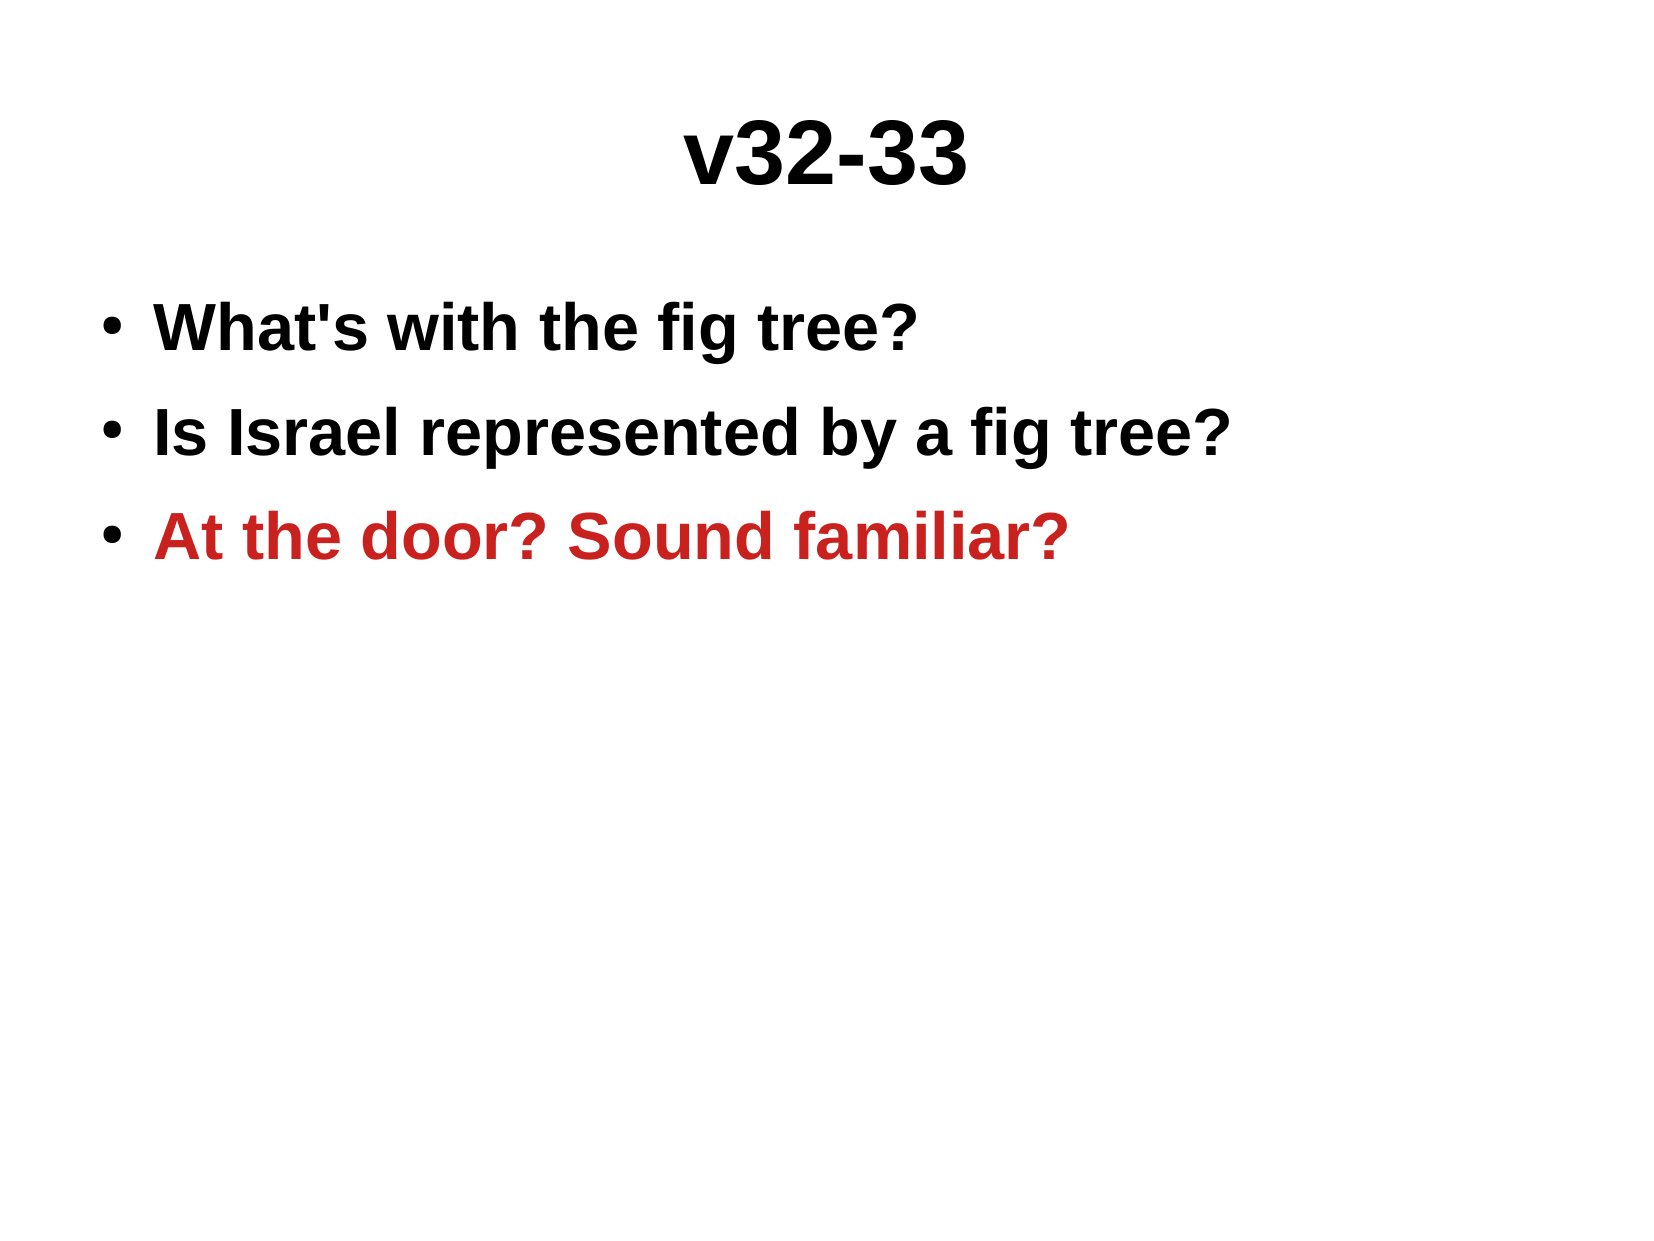

# v32-33
What's with the fig tree?
Is Israel represented by a fig tree?
At the door? Sound familiar?